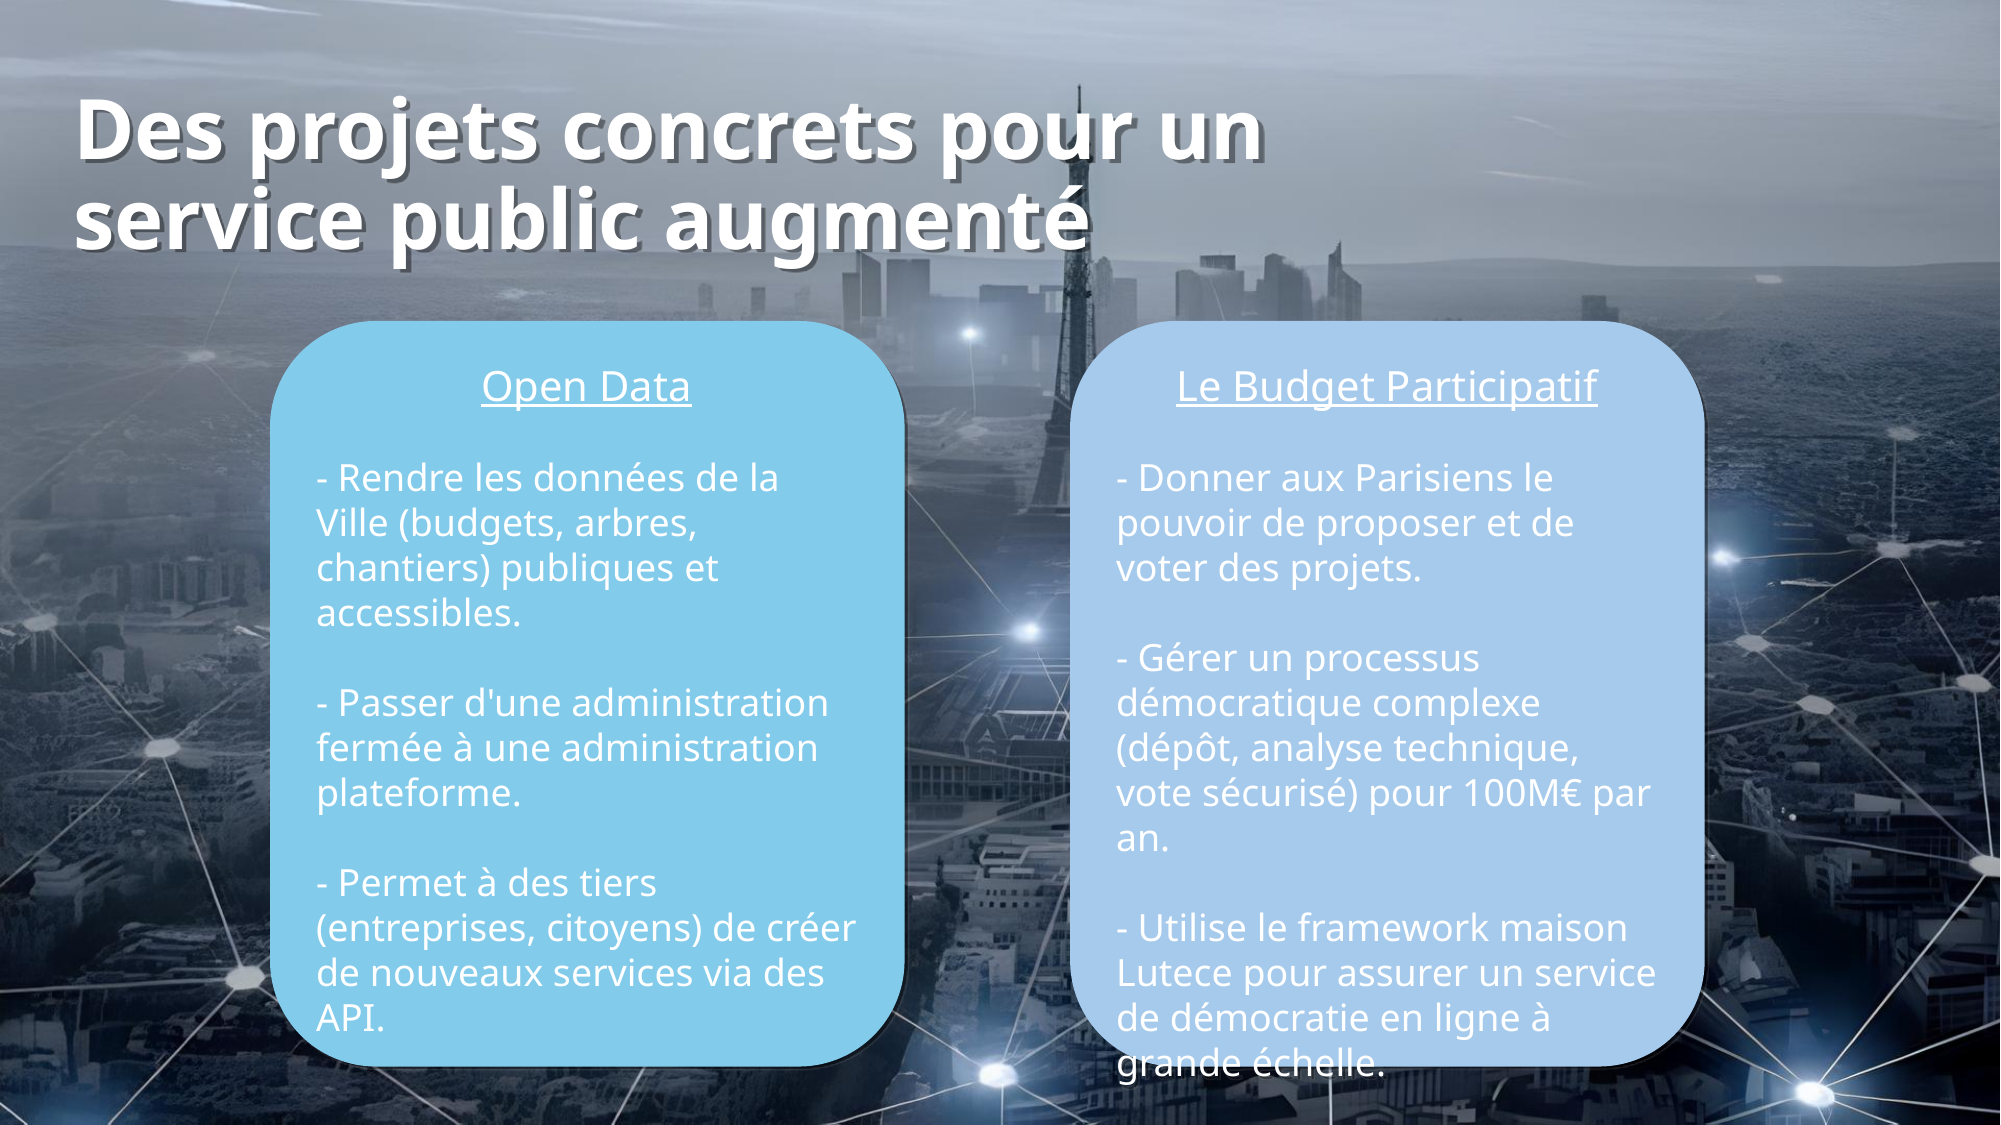

# Des projets concrets pour un service public augmenté
Open Data
- Rendre les données de la Ville (budgets, arbres, chantiers) publiques et accessibles.
- Passer d'une administration fermée à une administration plateforme.
- Permet à des tiers (entreprises, citoyens) de créer de nouveaux services via des API.
Le Budget Participatif
- Donner aux Parisiens le pouvoir de proposer et de voter des projets.
- Gérer un processus démocratique complexe (dépôt, analyse technique, vote sécurisé) pour 100M€ par an.
- Utilise le framework maison Lutece pour assurer un service de démocratie en ligne à grande échelle.